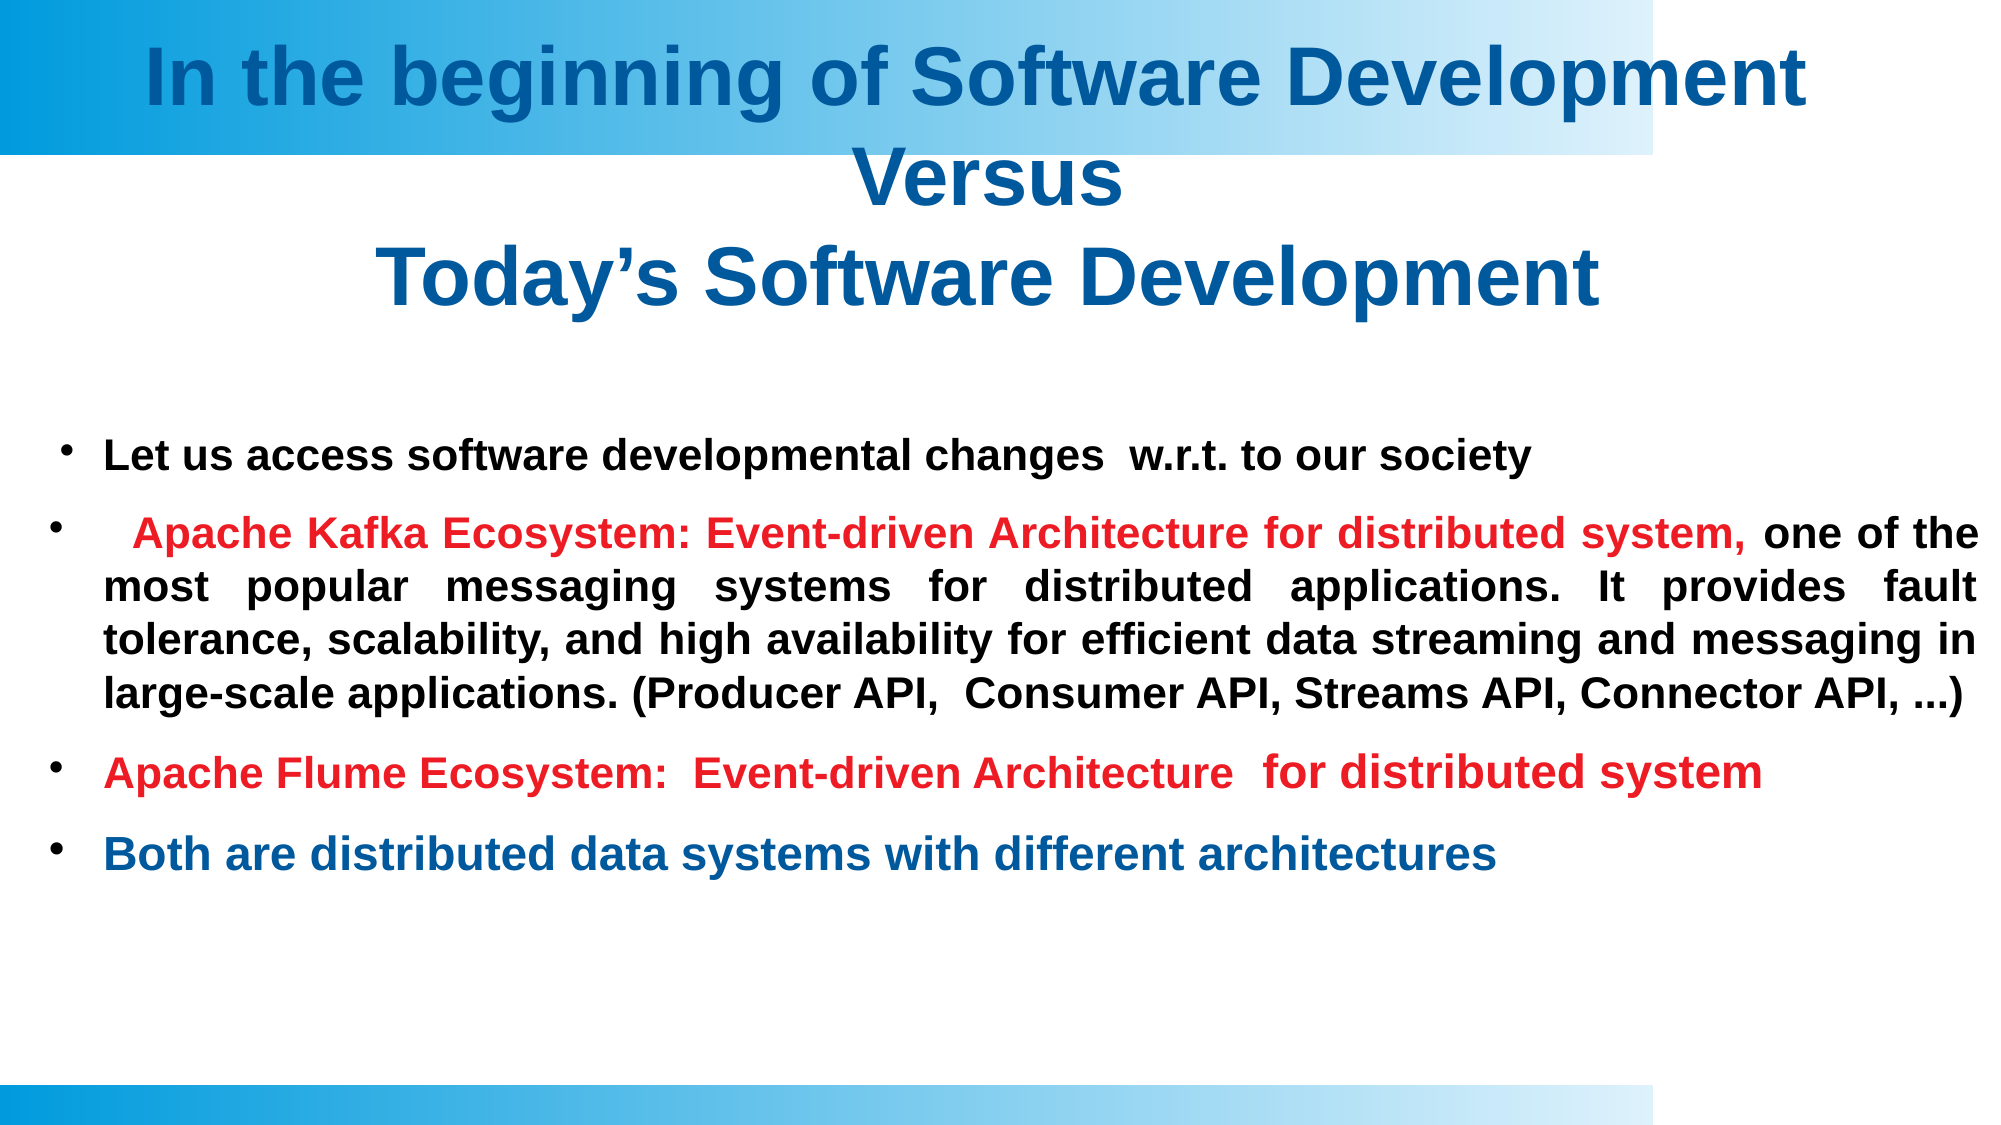

# In the beginning of Software Development Versus Today’s Software Development
Let us access software developmental changes w.r.t. to our society
 Apache Kafka Ecosystem: Event-driven Architecture for distributed system, one of the most popular messaging systems for distributed applications. It provides fault tolerance, scalability, and high availability for efficient data streaming and messaging in large-scale applications. (Producer API, Consumer API, Streams API, Connector API, ...)
Apache Flume Ecosystem: Event-driven Architecture for distributed system
Both are distributed data systems with different architectures